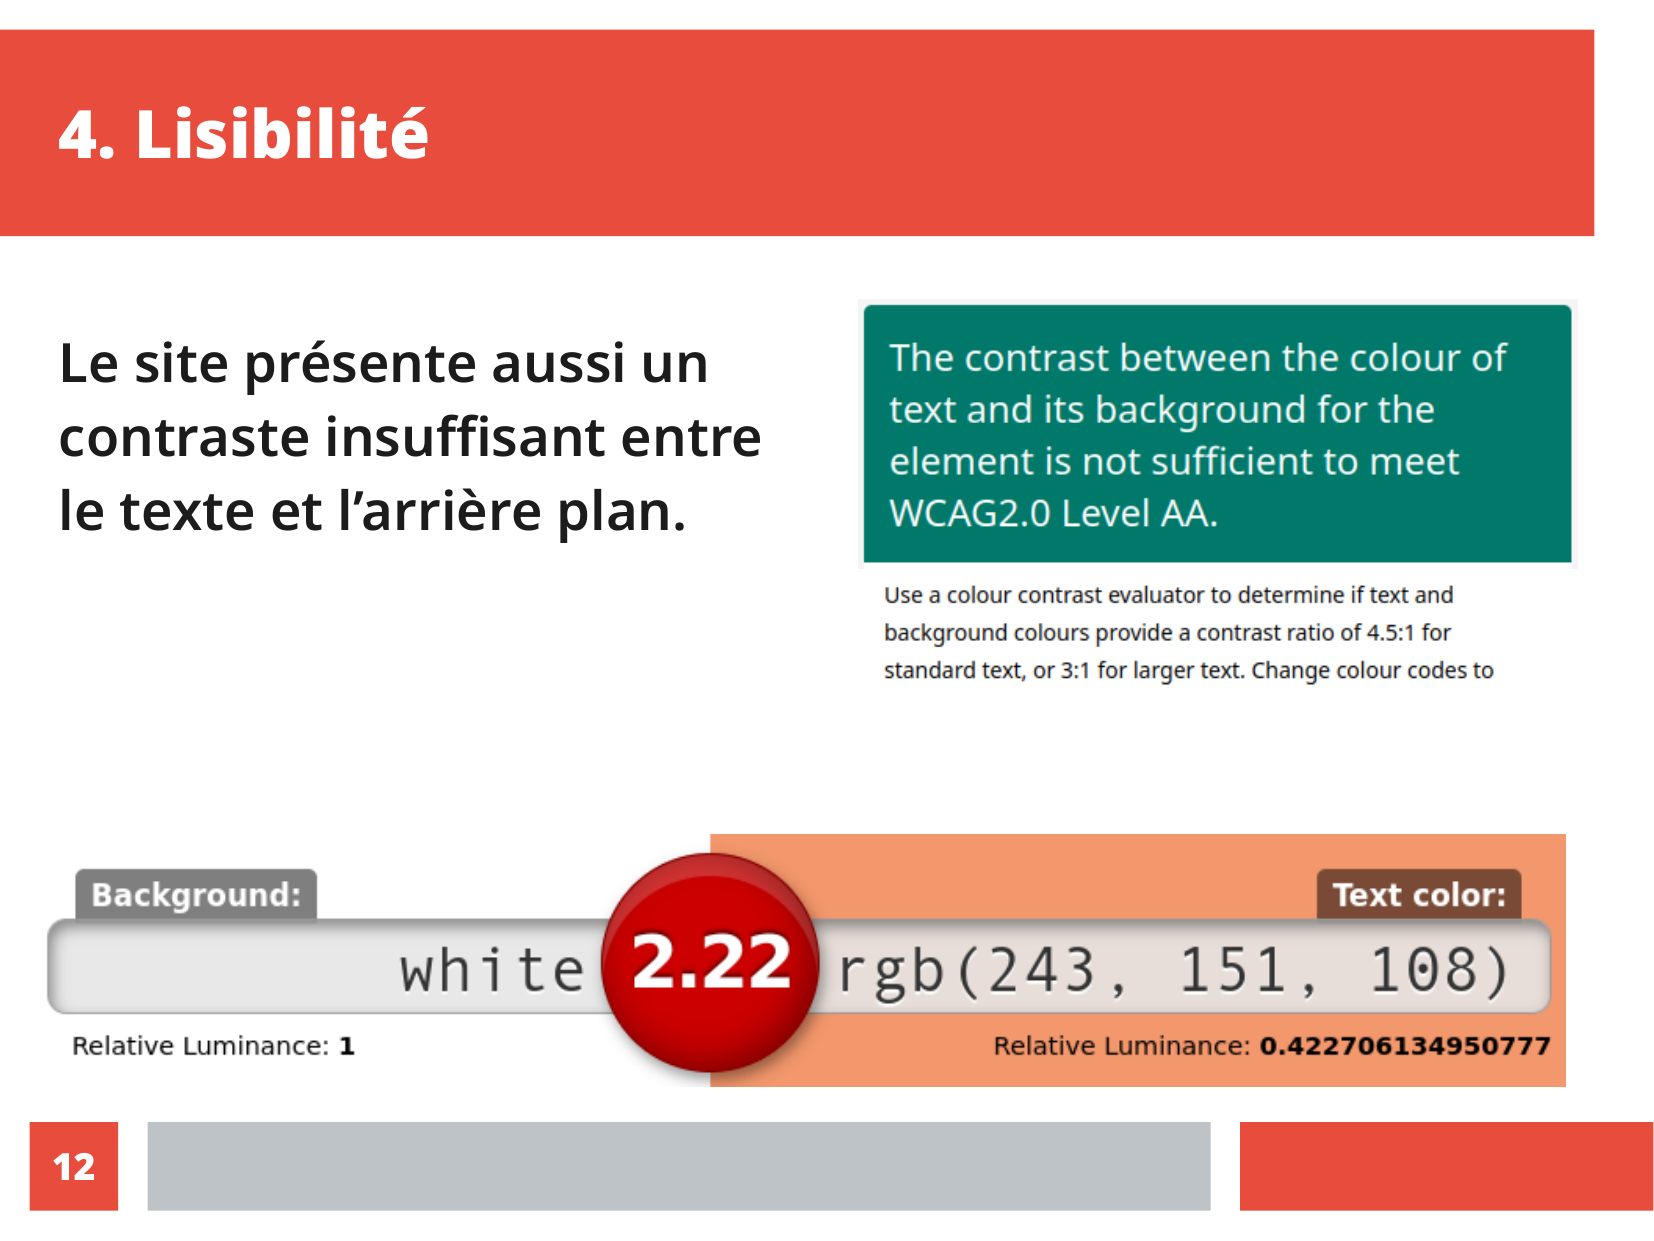

4. Lisibilité
# Le site présente aussi un contraste insuffisant entre le texte et l’arrière plan.
12